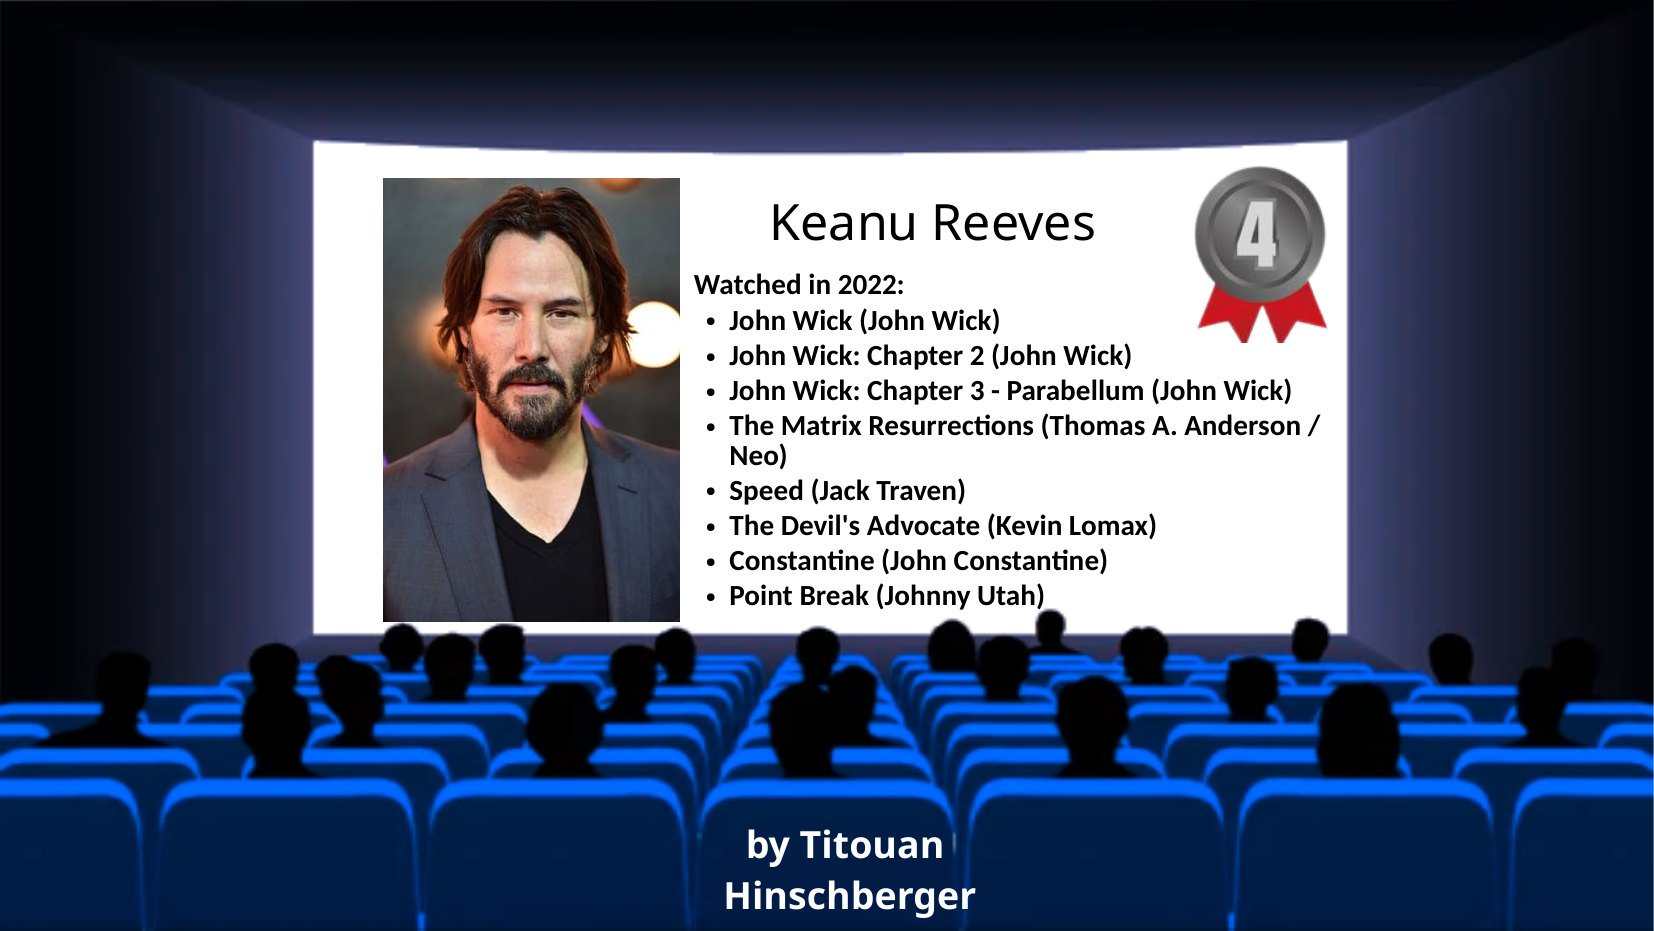

Keanu Reeves
Watched in 2022:
John Wick (John Wick)
John Wick: Chapter 2 (John Wick)
John Wick: Chapter 3 - Parabellum (John Wick)
The Matrix Resurrections (Thomas A. Anderson / Neo)
Speed (Jack Traven)
The Devil's Advocate (Kevin Lomax)
Constantine (John Constantine)
Point Break (Johnny Utah)